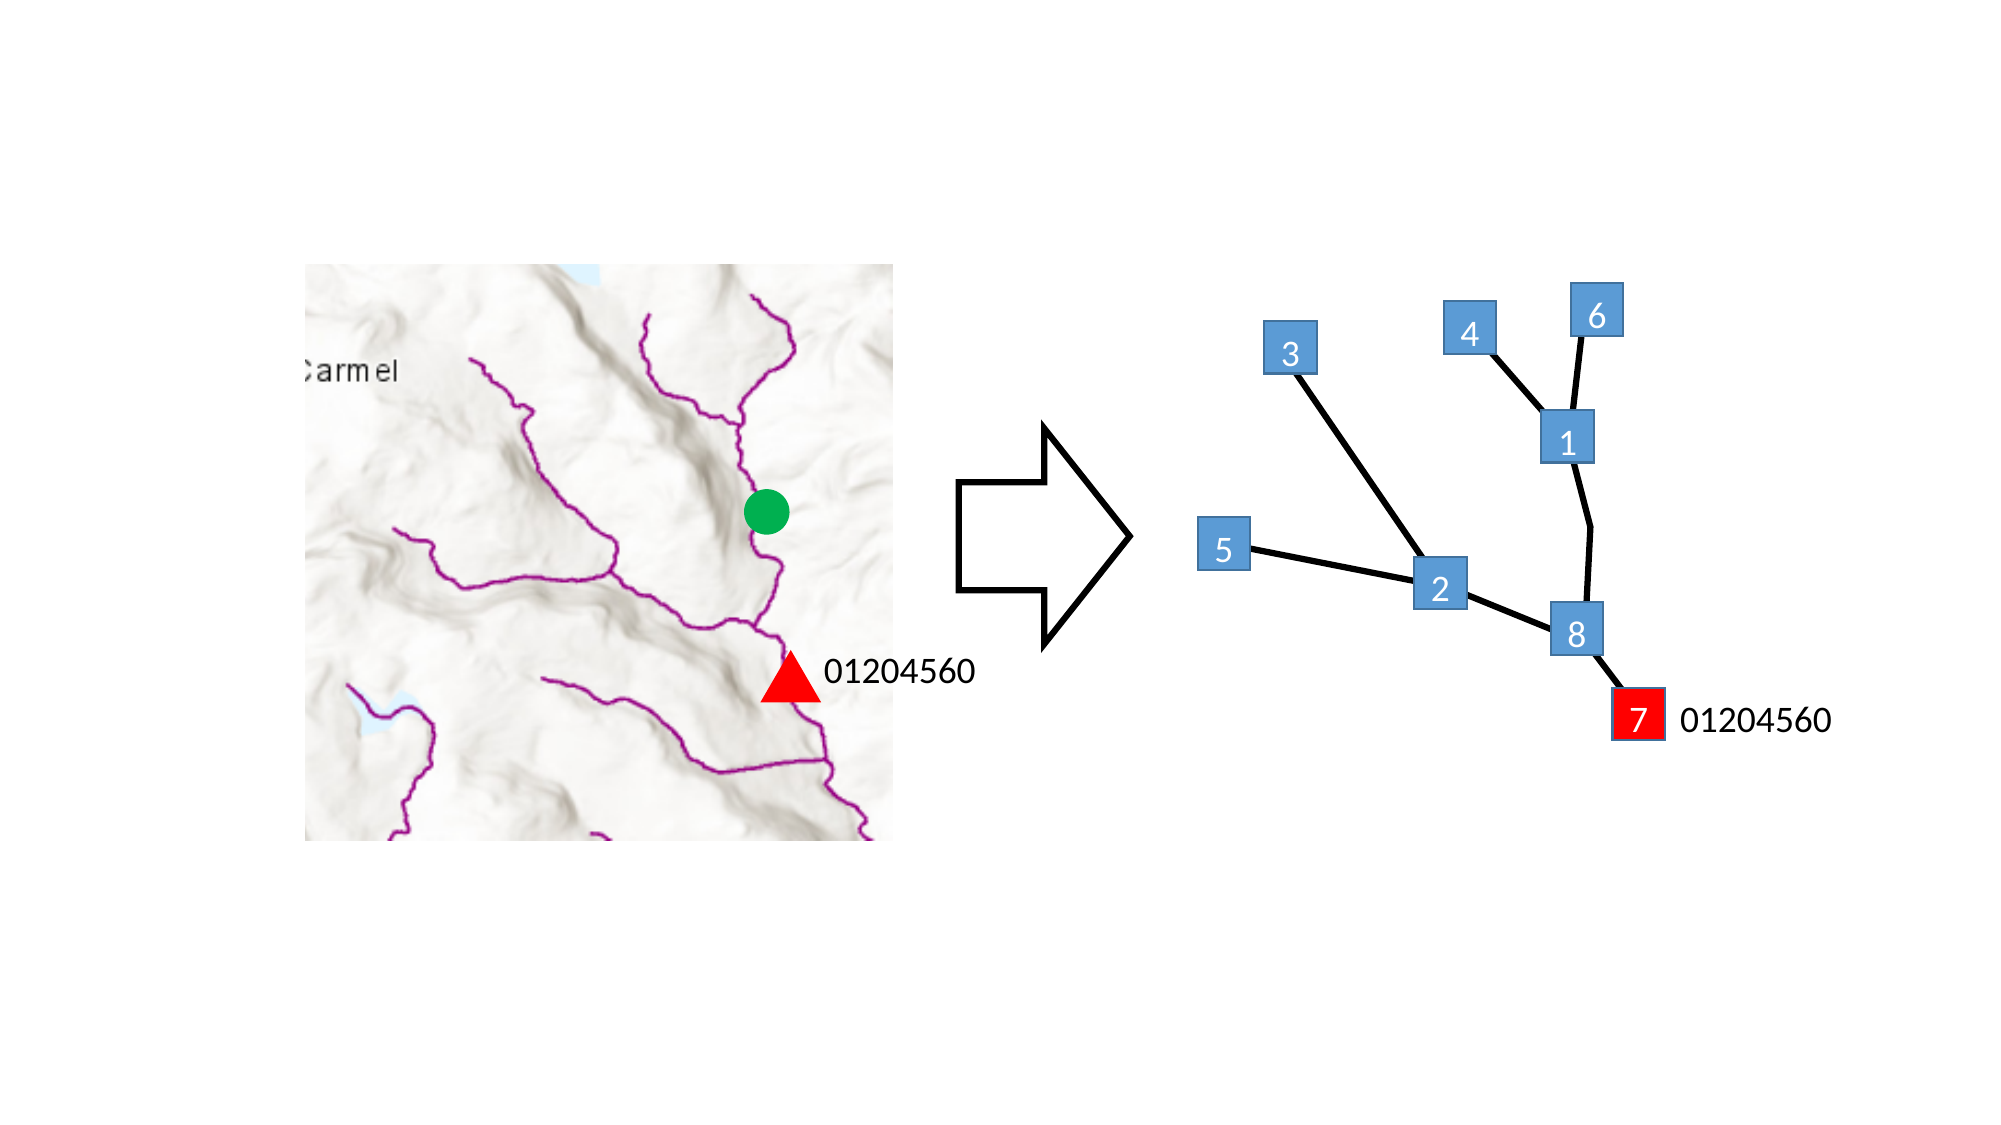

01204560
6
4
3
1
5
2
8
7
01204560